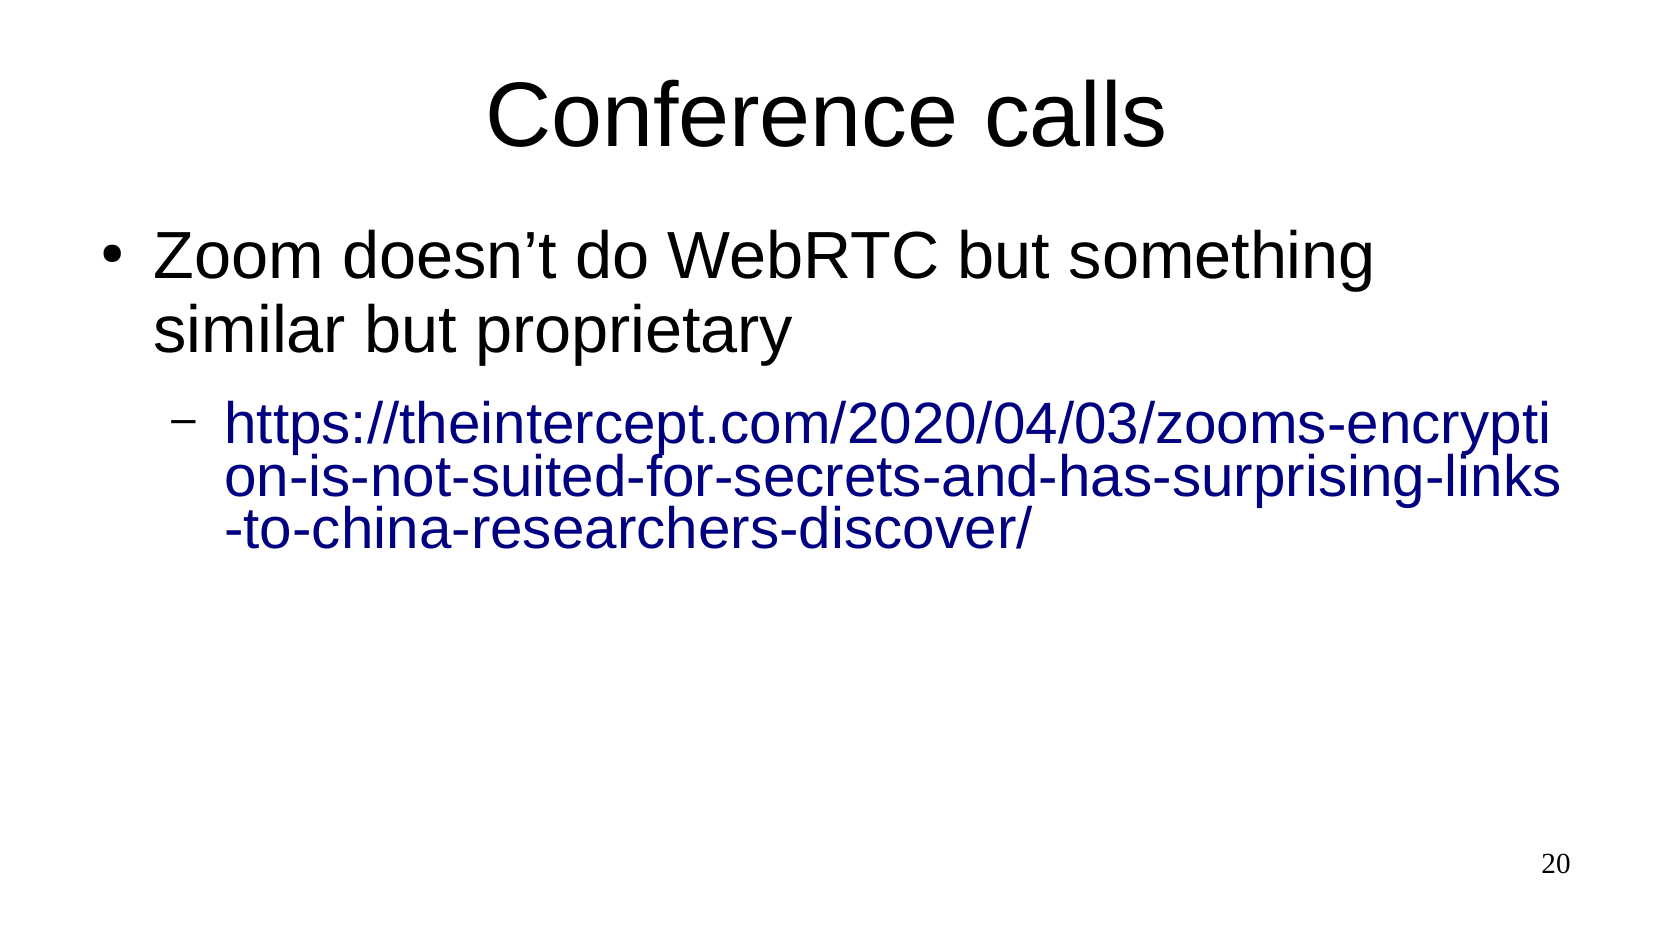

# Conference calls
Zoom doesn’t do WebRTC but something similar but proprietary
https://theintercept.com/2020/04/03/zooms-encryption-is-not-suited-for-secrets-and-has-surprising-links-to-china-researchers-discover/
20